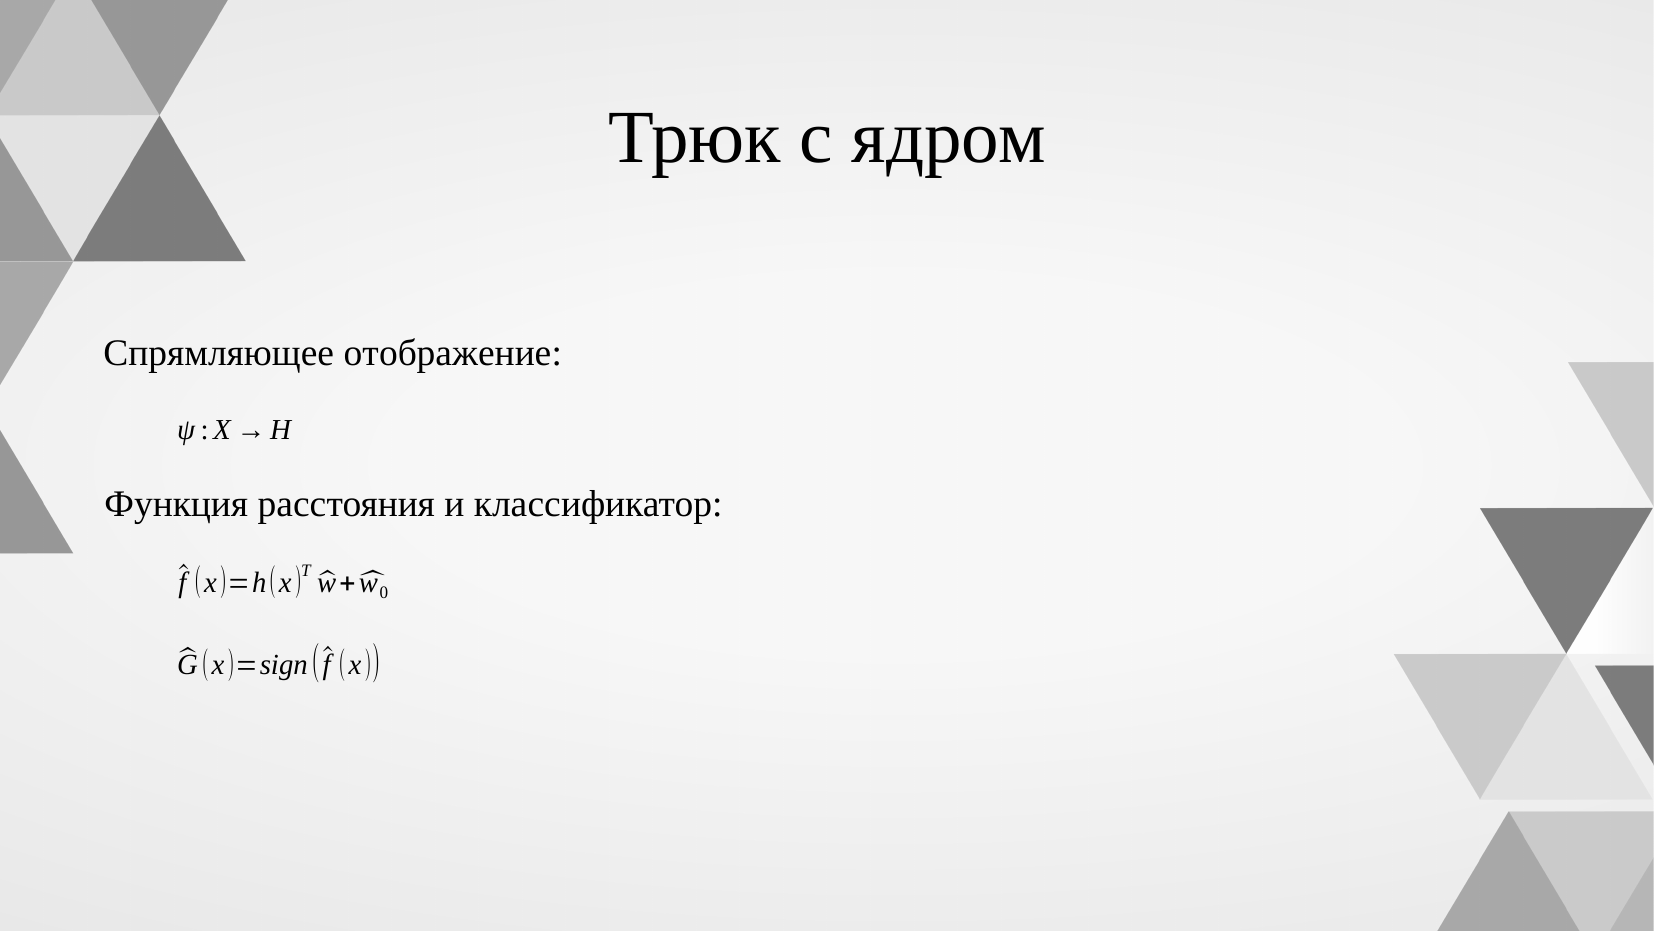

Трюк с ядром
Спрямляющее отображение:
Функция расстояния и классификатор: